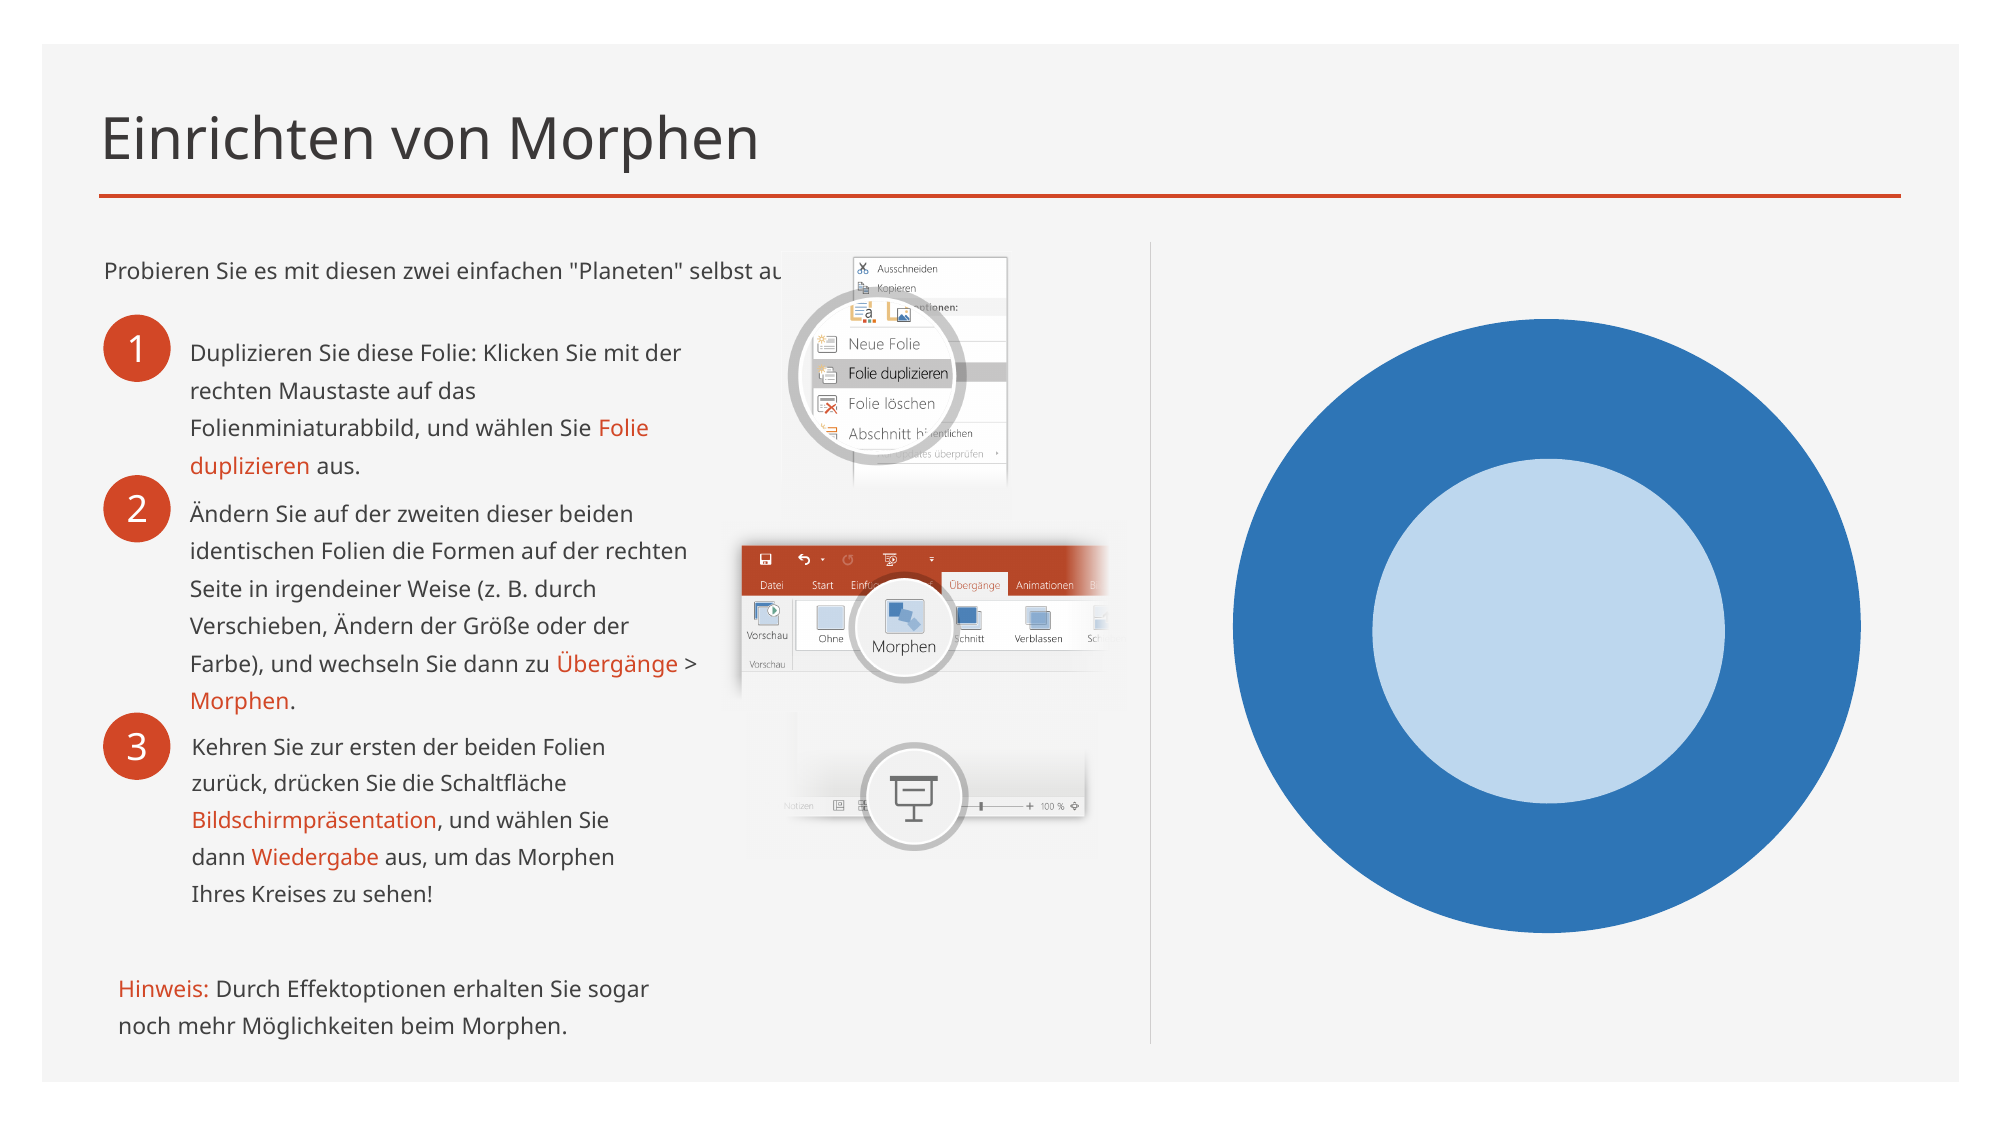

# Einrichten von Morphen
Probieren Sie es mit diesen zwei einfachen "Planeten" selbst aus:
1
Duplizieren Sie diese Folie: Klicken Sie mit der rechten Maustaste auf das Folienminiaturabbild, und wählen Sie Folie duplizieren aus.
2
Ändern Sie auf der zweiten dieser beiden identischen Folien die Formen auf der rechten Seite in irgendeiner Weise (z. B. durch Verschieben, Ändern der Größe oder der Farbe), und wechseln Sie dann zu Übergänge > Morphen.
3
Kehren Sie zur ersten der beiden Folien zurück, drücken Sie die Schaltfläche Bildschirmpräsentation, und wählen Sie dann Wiedergabe aus, um das Morphen Ihres Kreises zu sehen!
Hinweis: Durch Effektoptionen erhalten Sie sogar noch mehr Möglichkeiten beim Morphen.